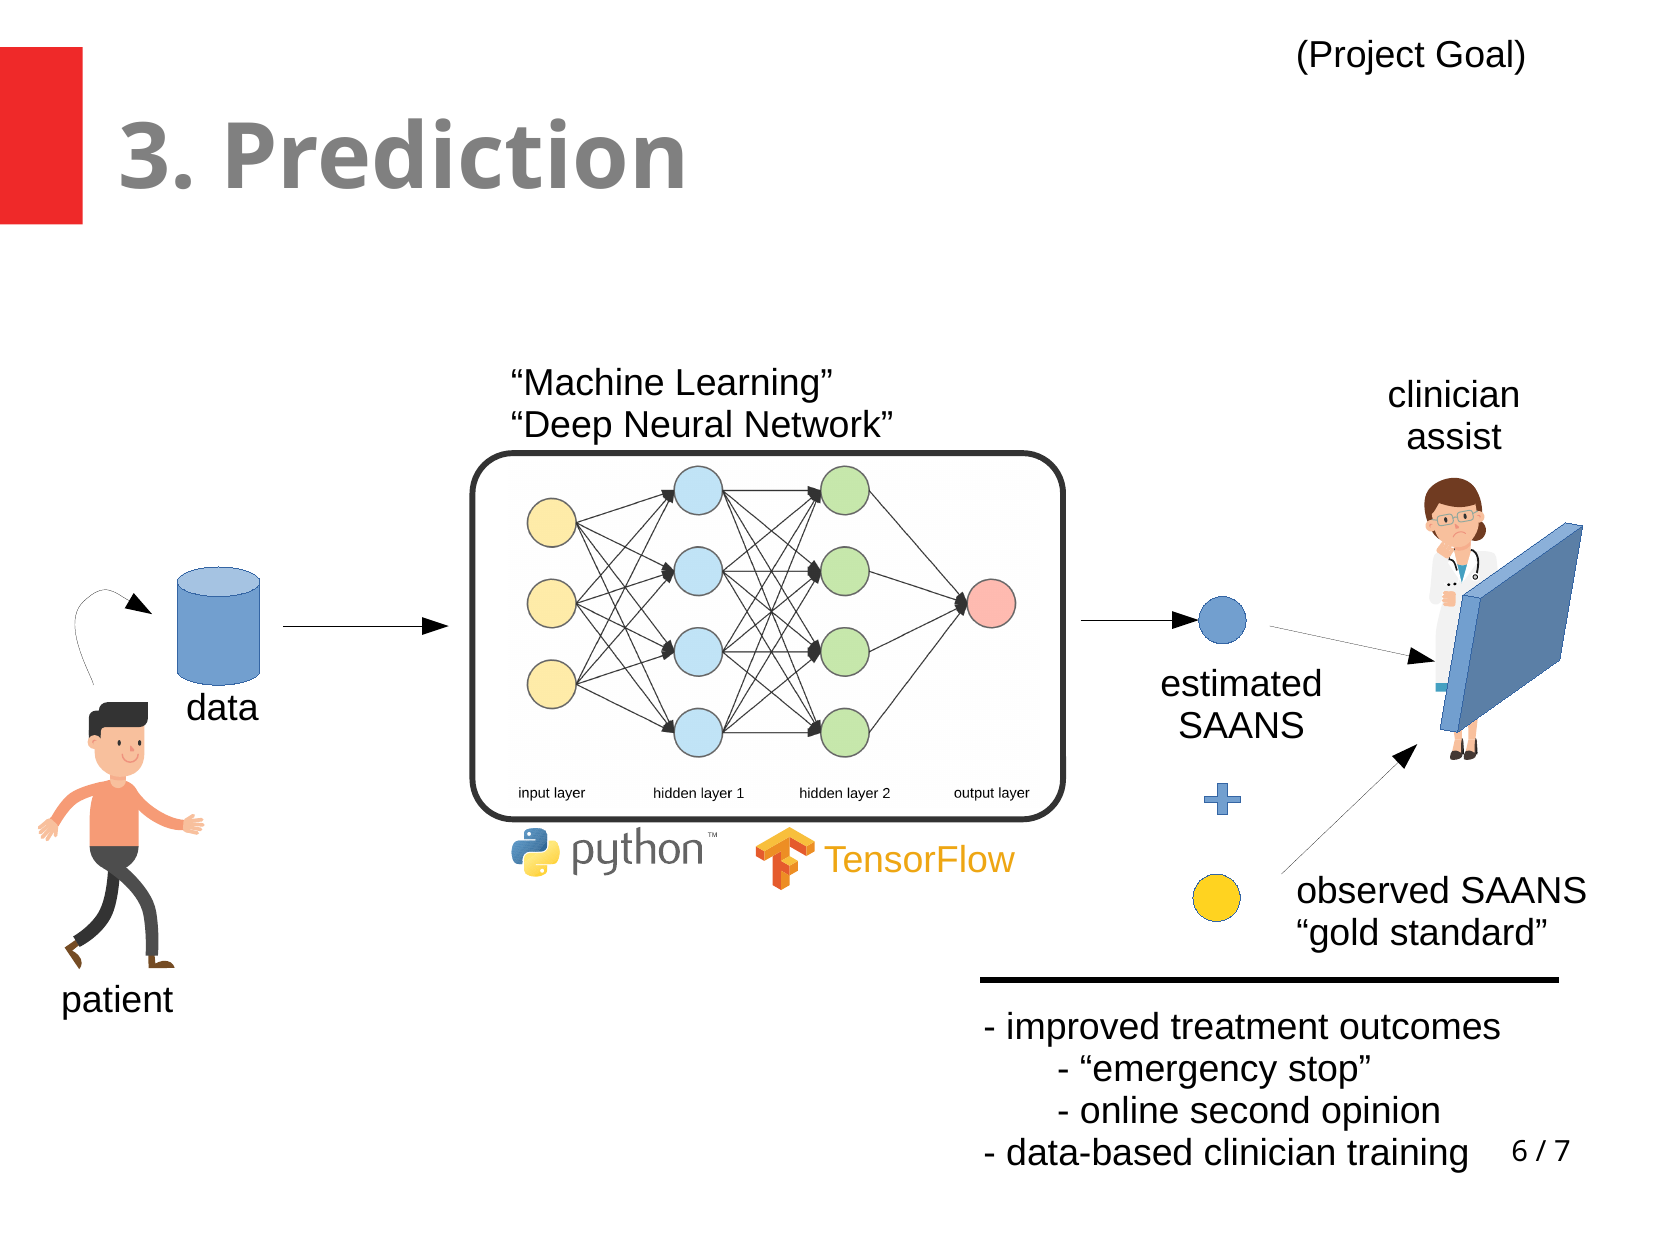

(Project Goal)
# 3. Prediction
“Machine Learning”
“Deep Neural Network”
clinician
assist
estimated
SAANS
data
TensorFlow
observed SAANS
“gold standard”
patient
- improved treatment outcomes
	- “emergency stop”
	- online second opinion
- data-based clinician training
6